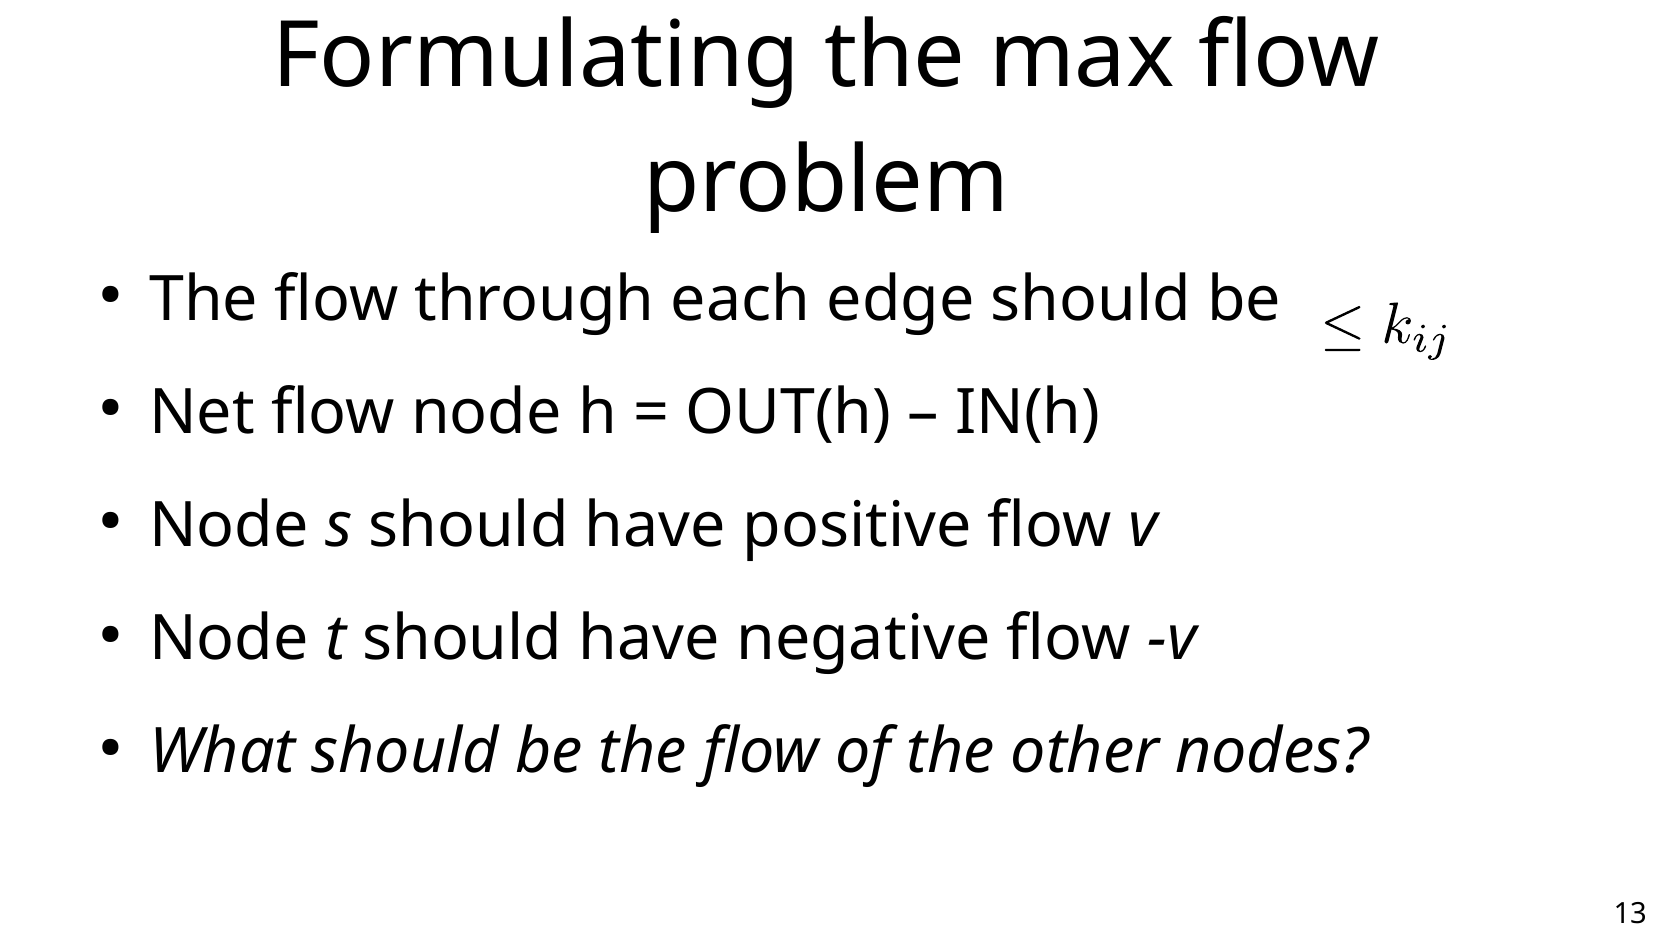

# Formulating the max flow problem
The flow through each edge should be
Net flow node h = OUT(h) – IN(h)
Node s should have positive flow v
Node t should have negative flow -v
What should be the flow of the other nodes?
13